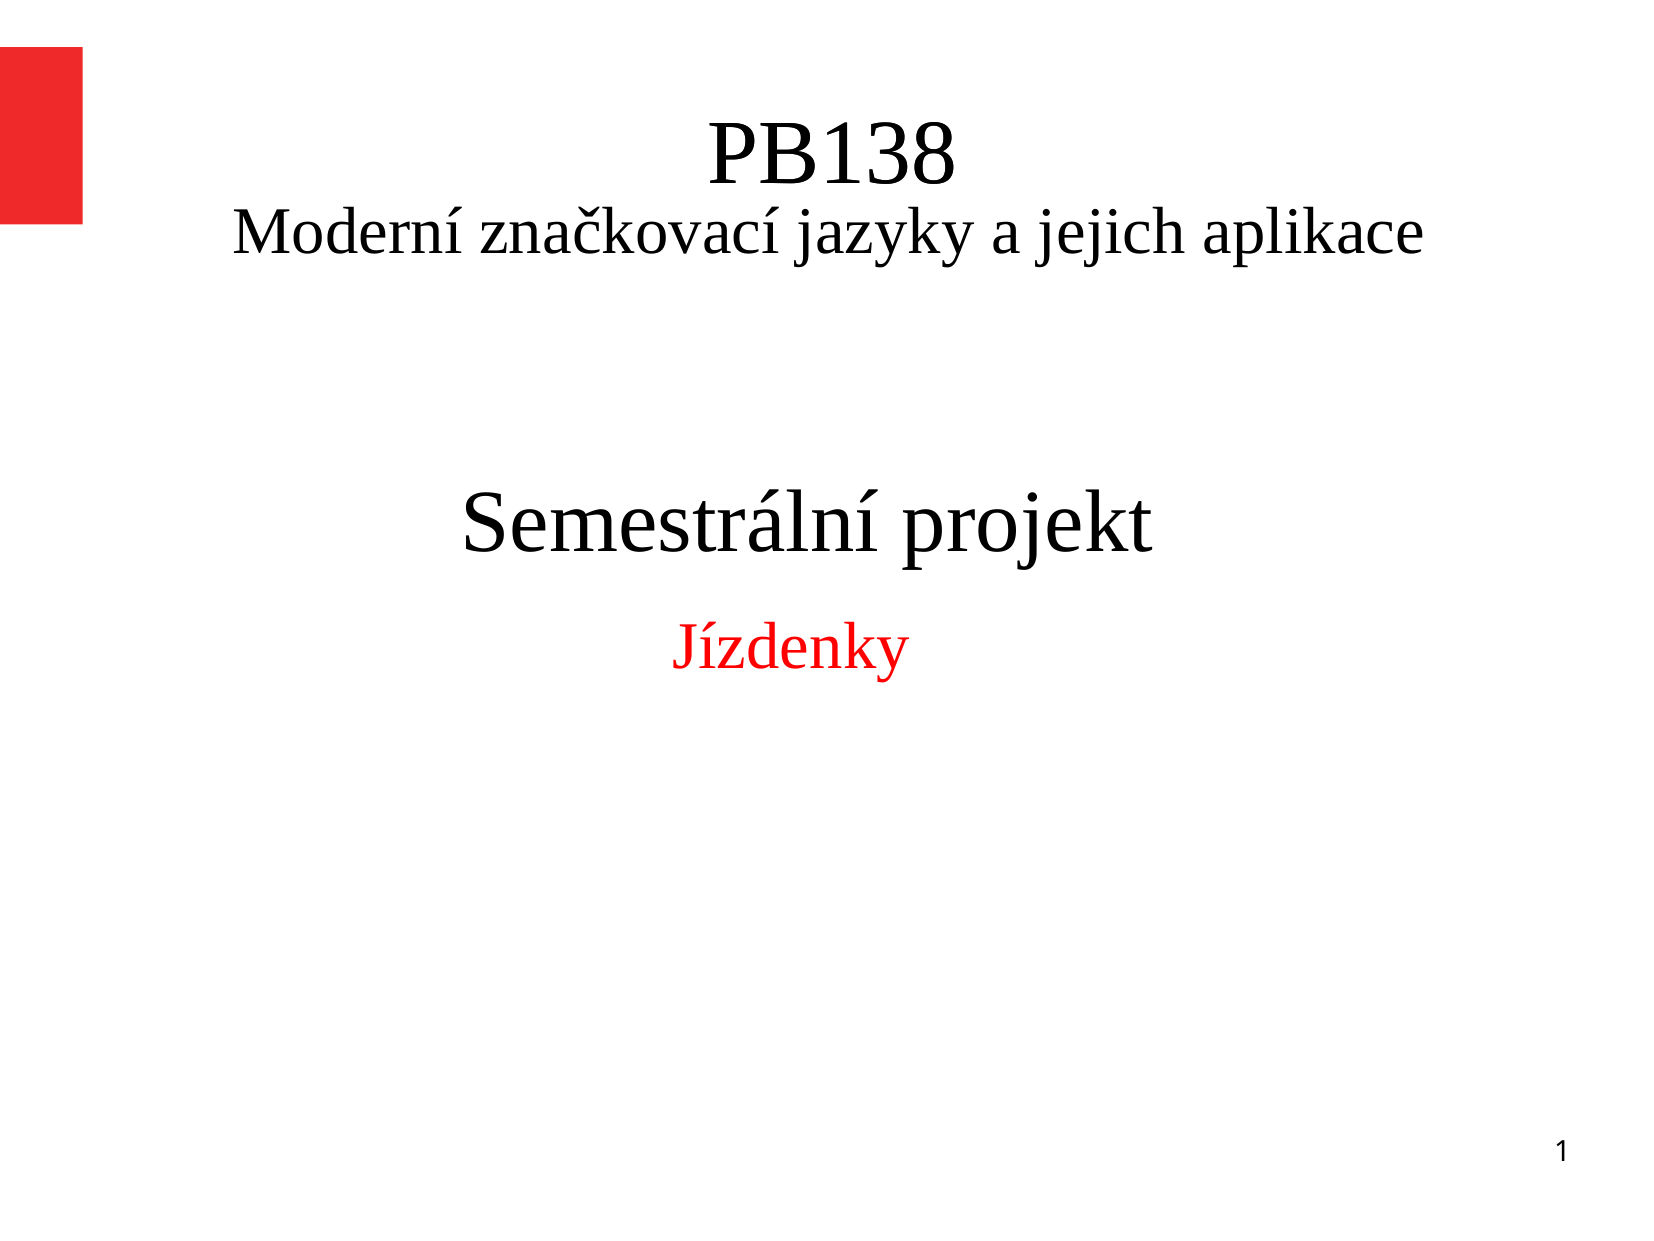

# PB138
PB138
Moderní značkovací jazyky a jejich aplikace
Semestrální projekt
Jízdenky
1